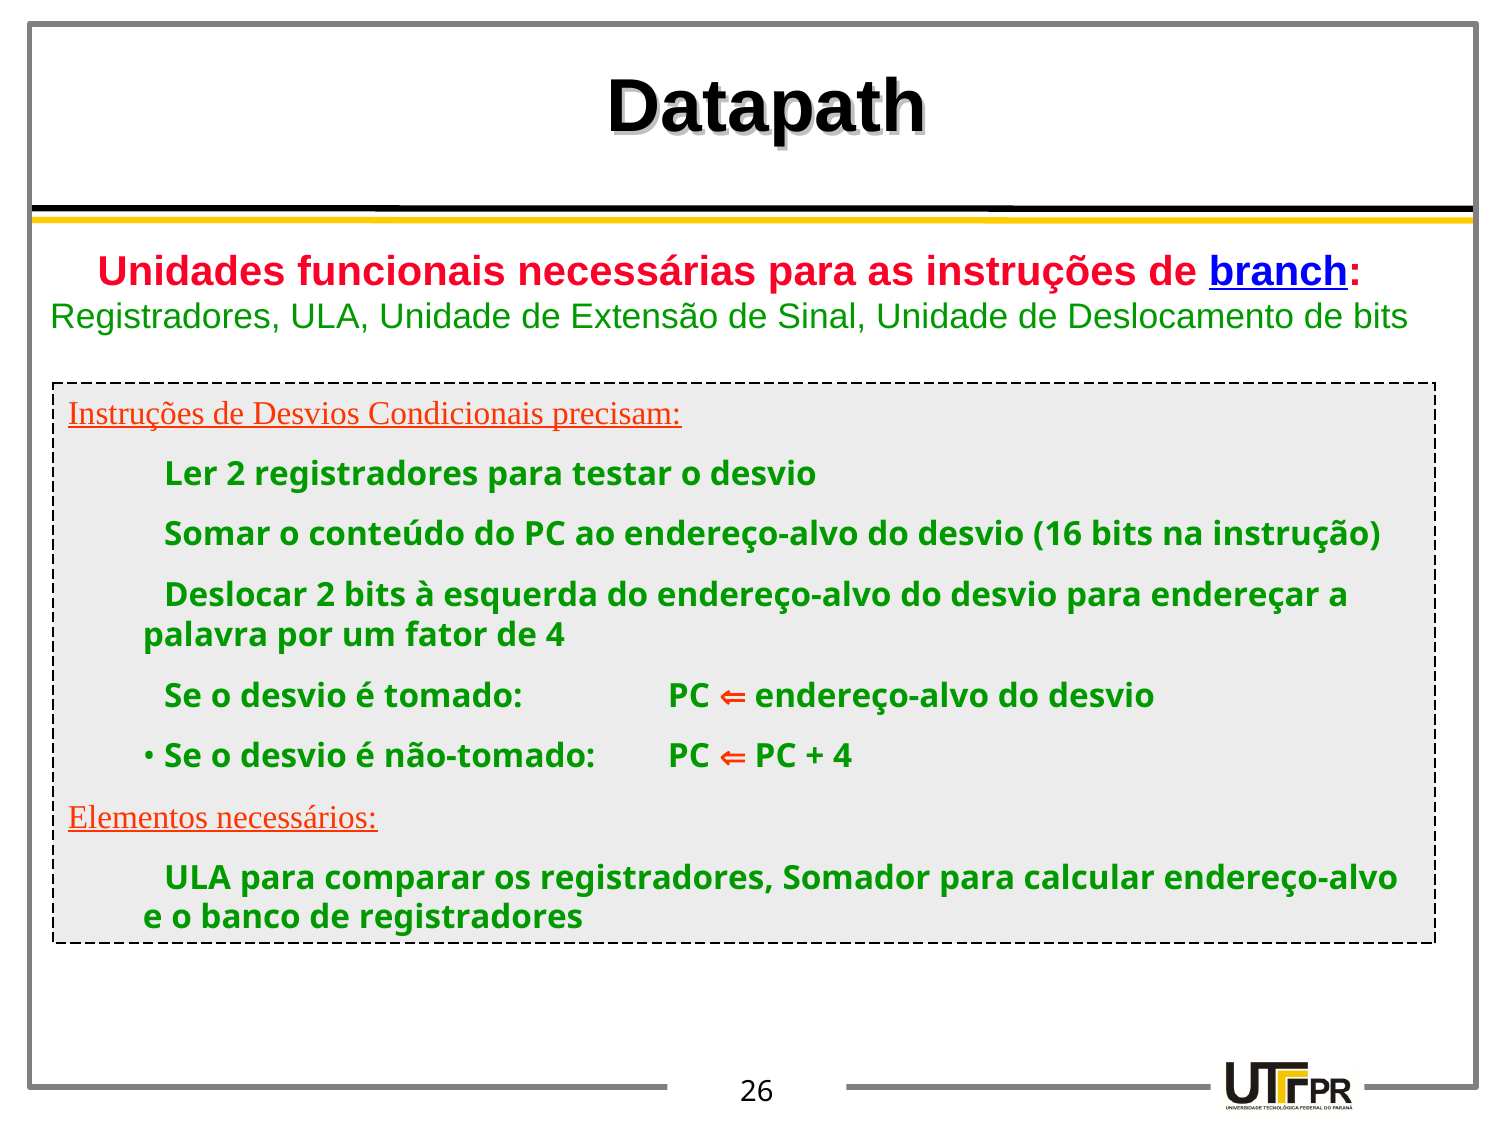

# Datapath
Unidades funcionais necessárias para as instruções de branch:
Registradores, ULA, Unidade de Extensão de Sinal, Unidade de Deslocamento de bits
Instruções de Desvios Condicionais precisam:
 Ler 2 registradores para testar o desvio
 Somar o conteúdo do PC ao endereço-alvo do desvio (16 bits na instrução)
 Deslocar 2 bits à esquerda do endereço-alvo do desvio para endereçar a palavra por um fator de 4
 Se o desvio é tomado:	PC  endereço-alvo do desvio
 Se o desvio é não-tomado:	PC  PC + 4
Elementos necessários:
 ULA para comparar os registradores, Somador para calcular endereço-alvo e o banco de registradores